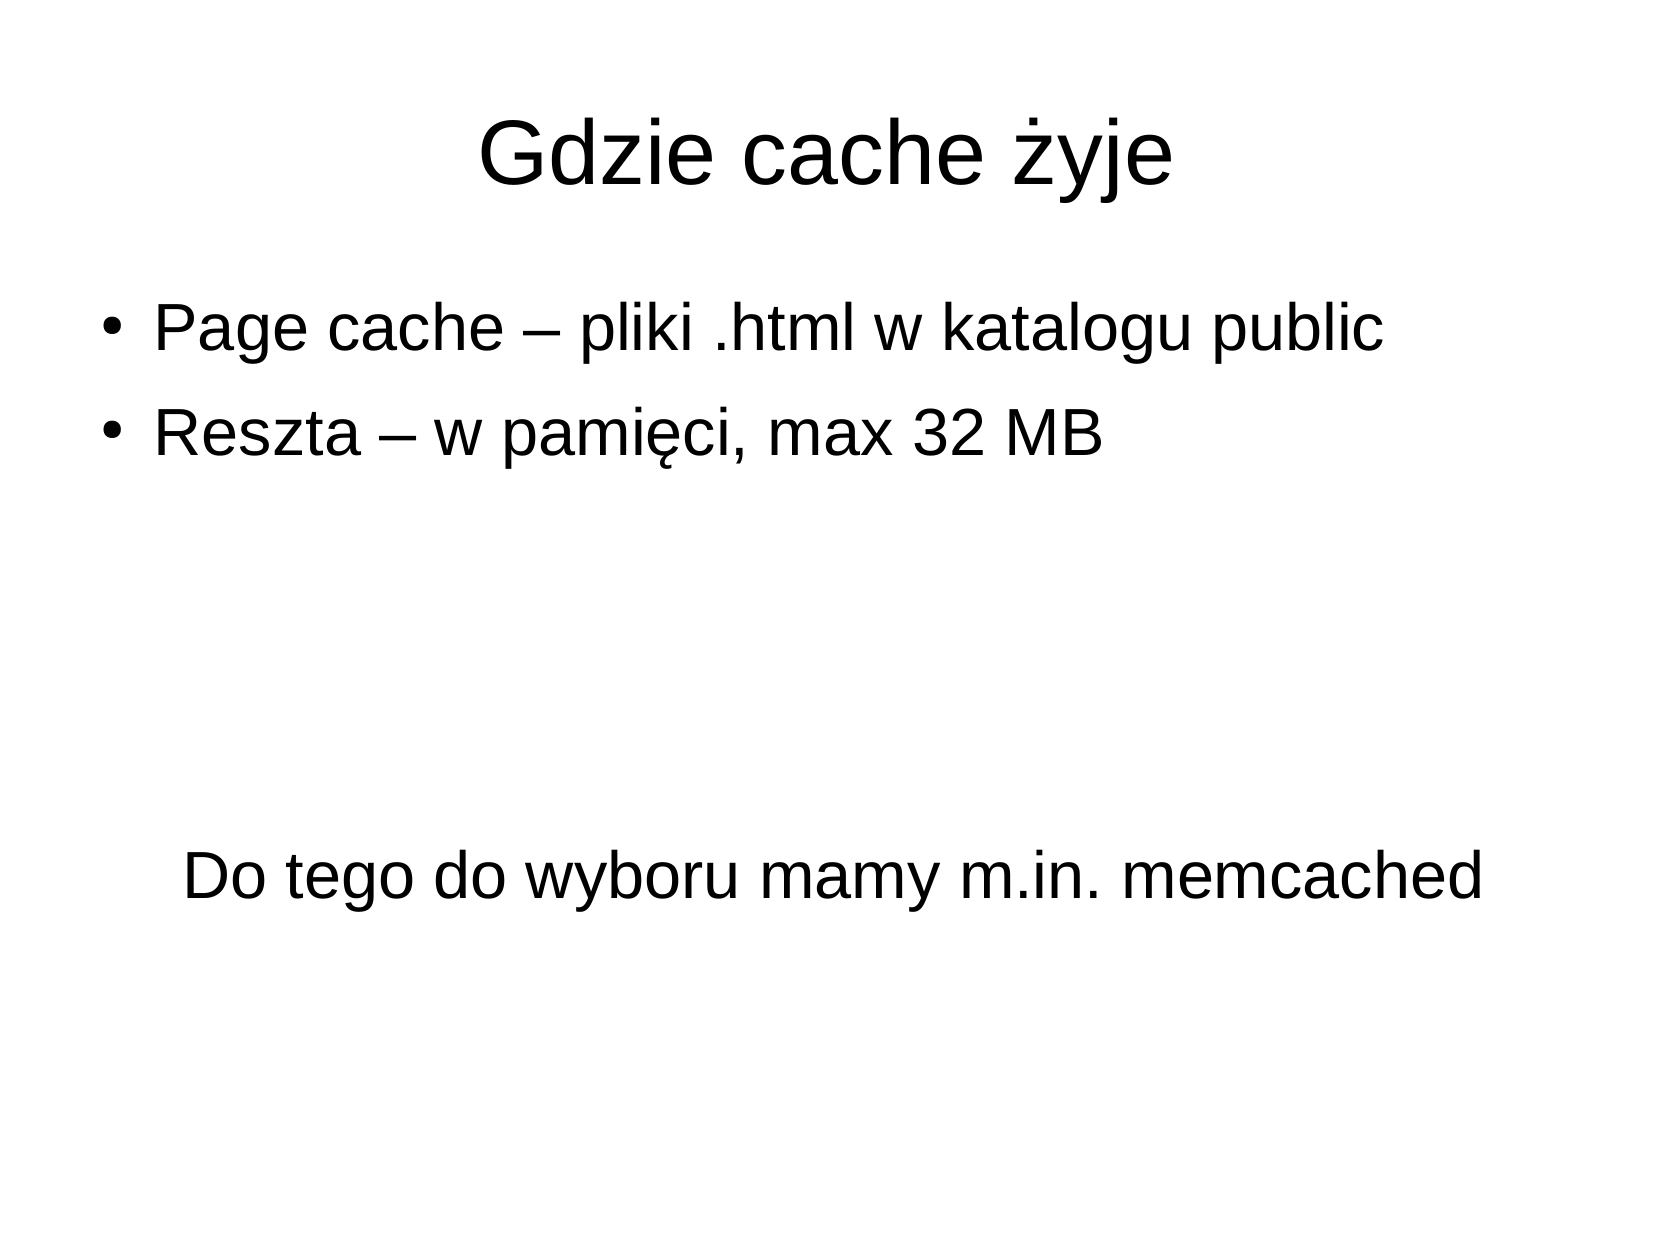

# Gdzie cache żyje
Page cache – pliki .html w katalogu public
Reszta – w pamięci, max 32 MB
Do tego do wyboru mamy m.in. memcached